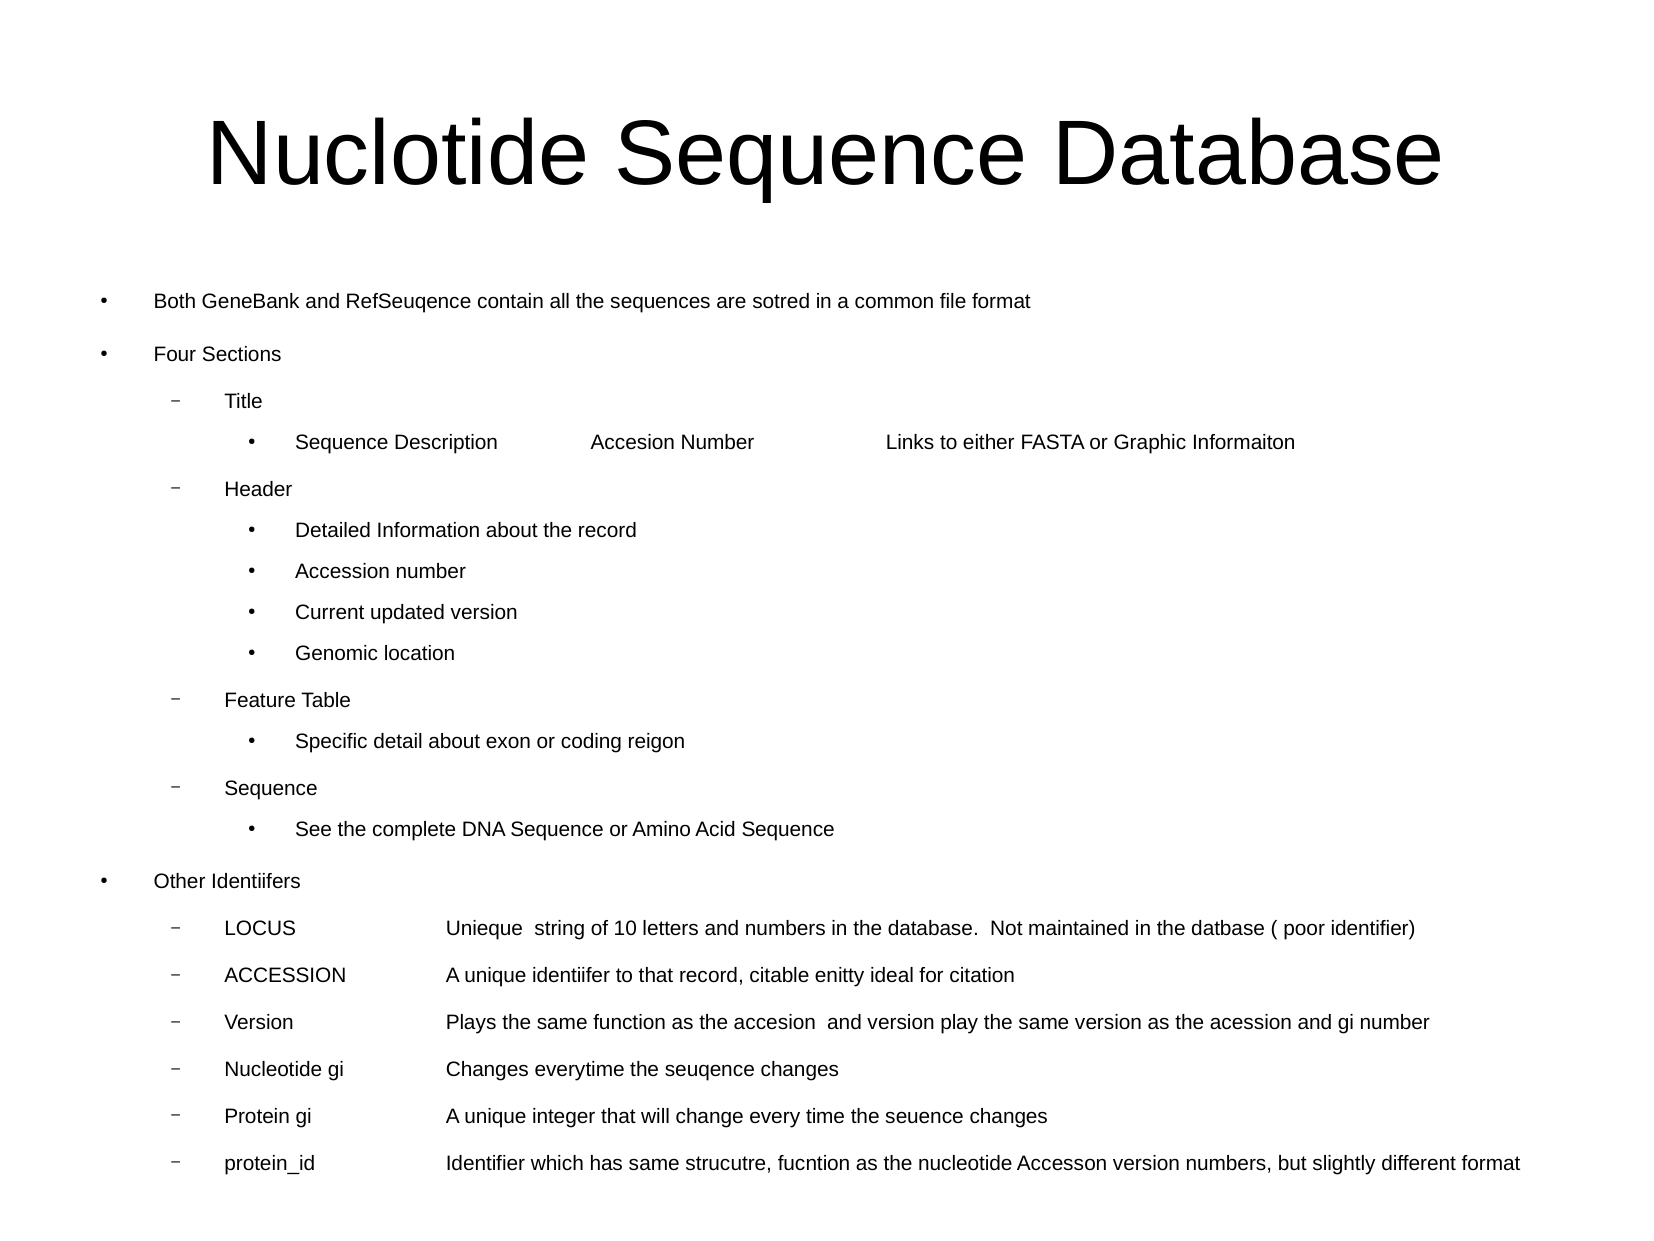

# Nuclotide Sequence Database
Both GeneBank and RefSeuqence contain all the sequences are sotred in a common file format
Four Sections
Title
Sequence Description		Accesion Number		Links to either FASTA or Graphic Informaiton
Header
Detailed Information about the record
Accession number
Current updated version
Genomic location
Feature Table
Specific detail about exon or coding reigon
Sequence
See the complete DNA Sequence or Amino Acid Sequence
Other Identiifers
LOCUS			Unieque string of 10 letters and numbers in the database. Not maintained in the datbase ( poor identifier)
ACCESSION 		A unique identiifer to that record, citable enitty ideal for citation
Version			Plays the same function as the accesion and version play the same version as the acession and gi number
Nucleotide gi		Changes everytime the seuqence changes
Protein gi		A unique integer that will change every time the seuence changes
protein_id		Identifier which has same strucutre, fucntion as the nucleotide Accesson version numbers, but slightly different format